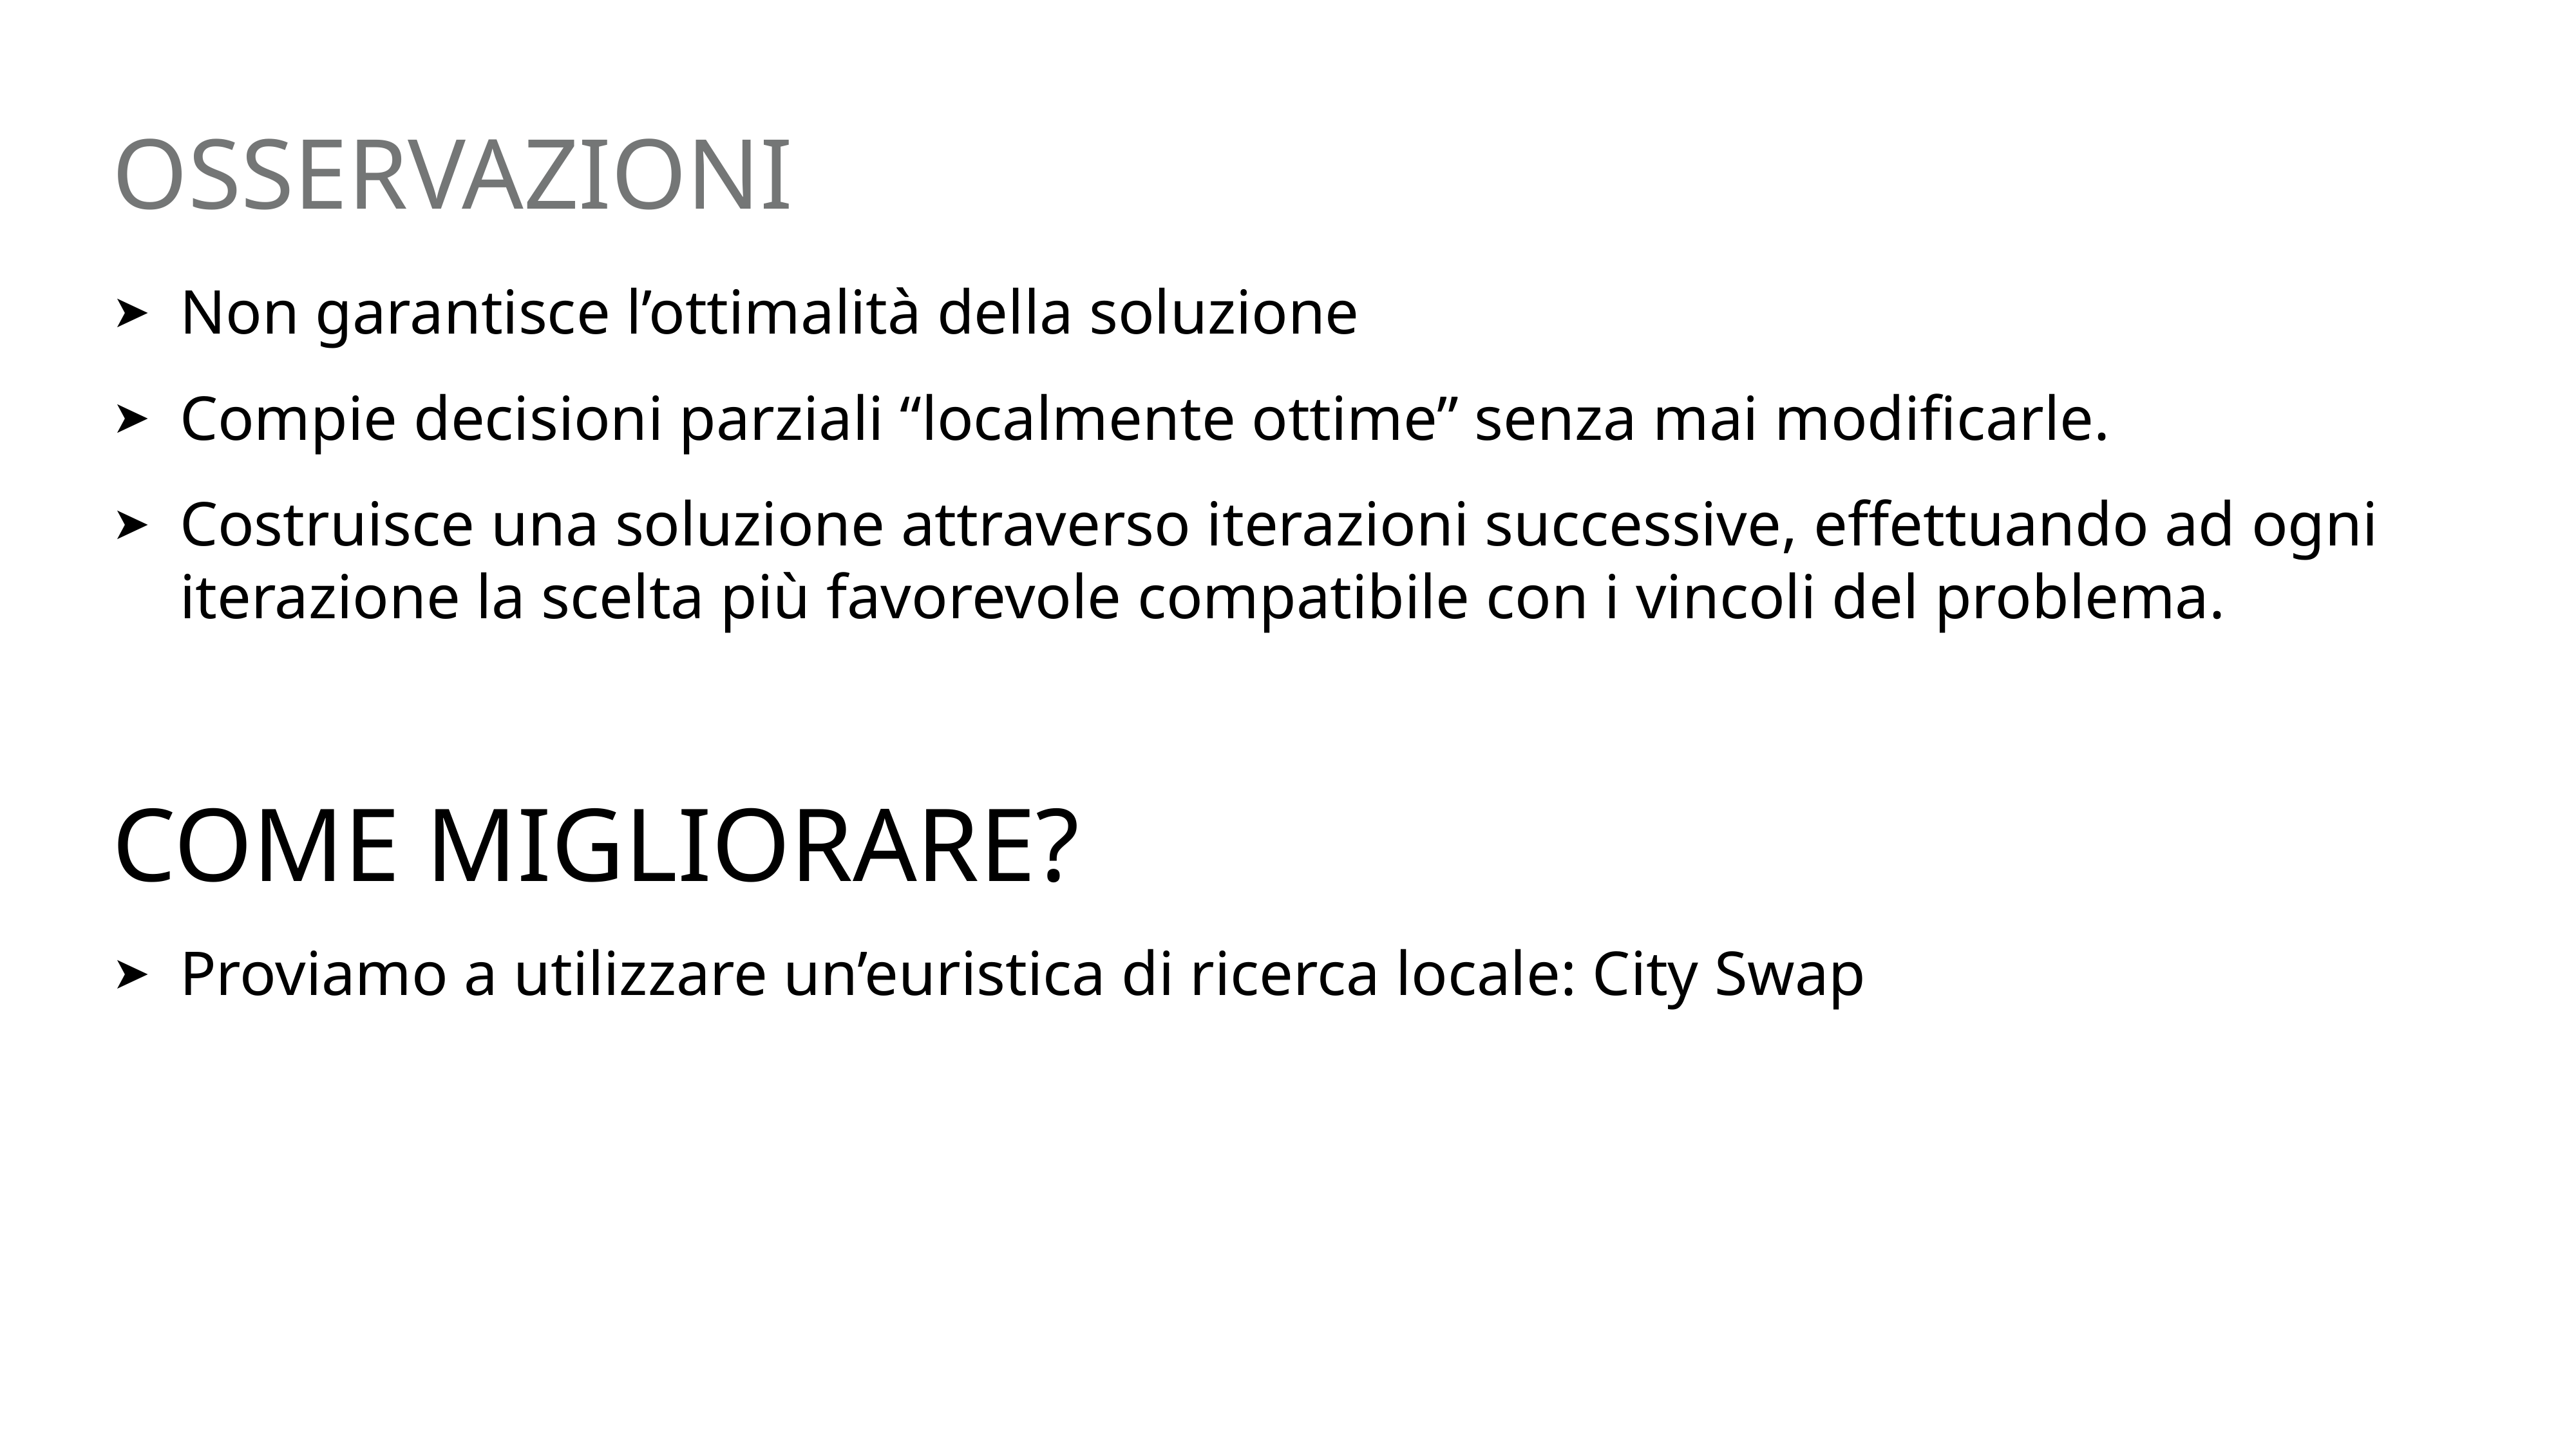

OSSERVAZIONI
#
Non garantisce l’ottimalità della soluzione
Compie decisioni parziali “localmente ottime” senza mai modificarle.
Costruisce una soluzione attraverso iterazioni successive, effettuando ad ogni iterazione la scelta più favorevole compatibile con i vincoli del problema.
COME MIGLIORARE?
Proviamo a utilizzare un’euristica di ricerca locale: City Swap